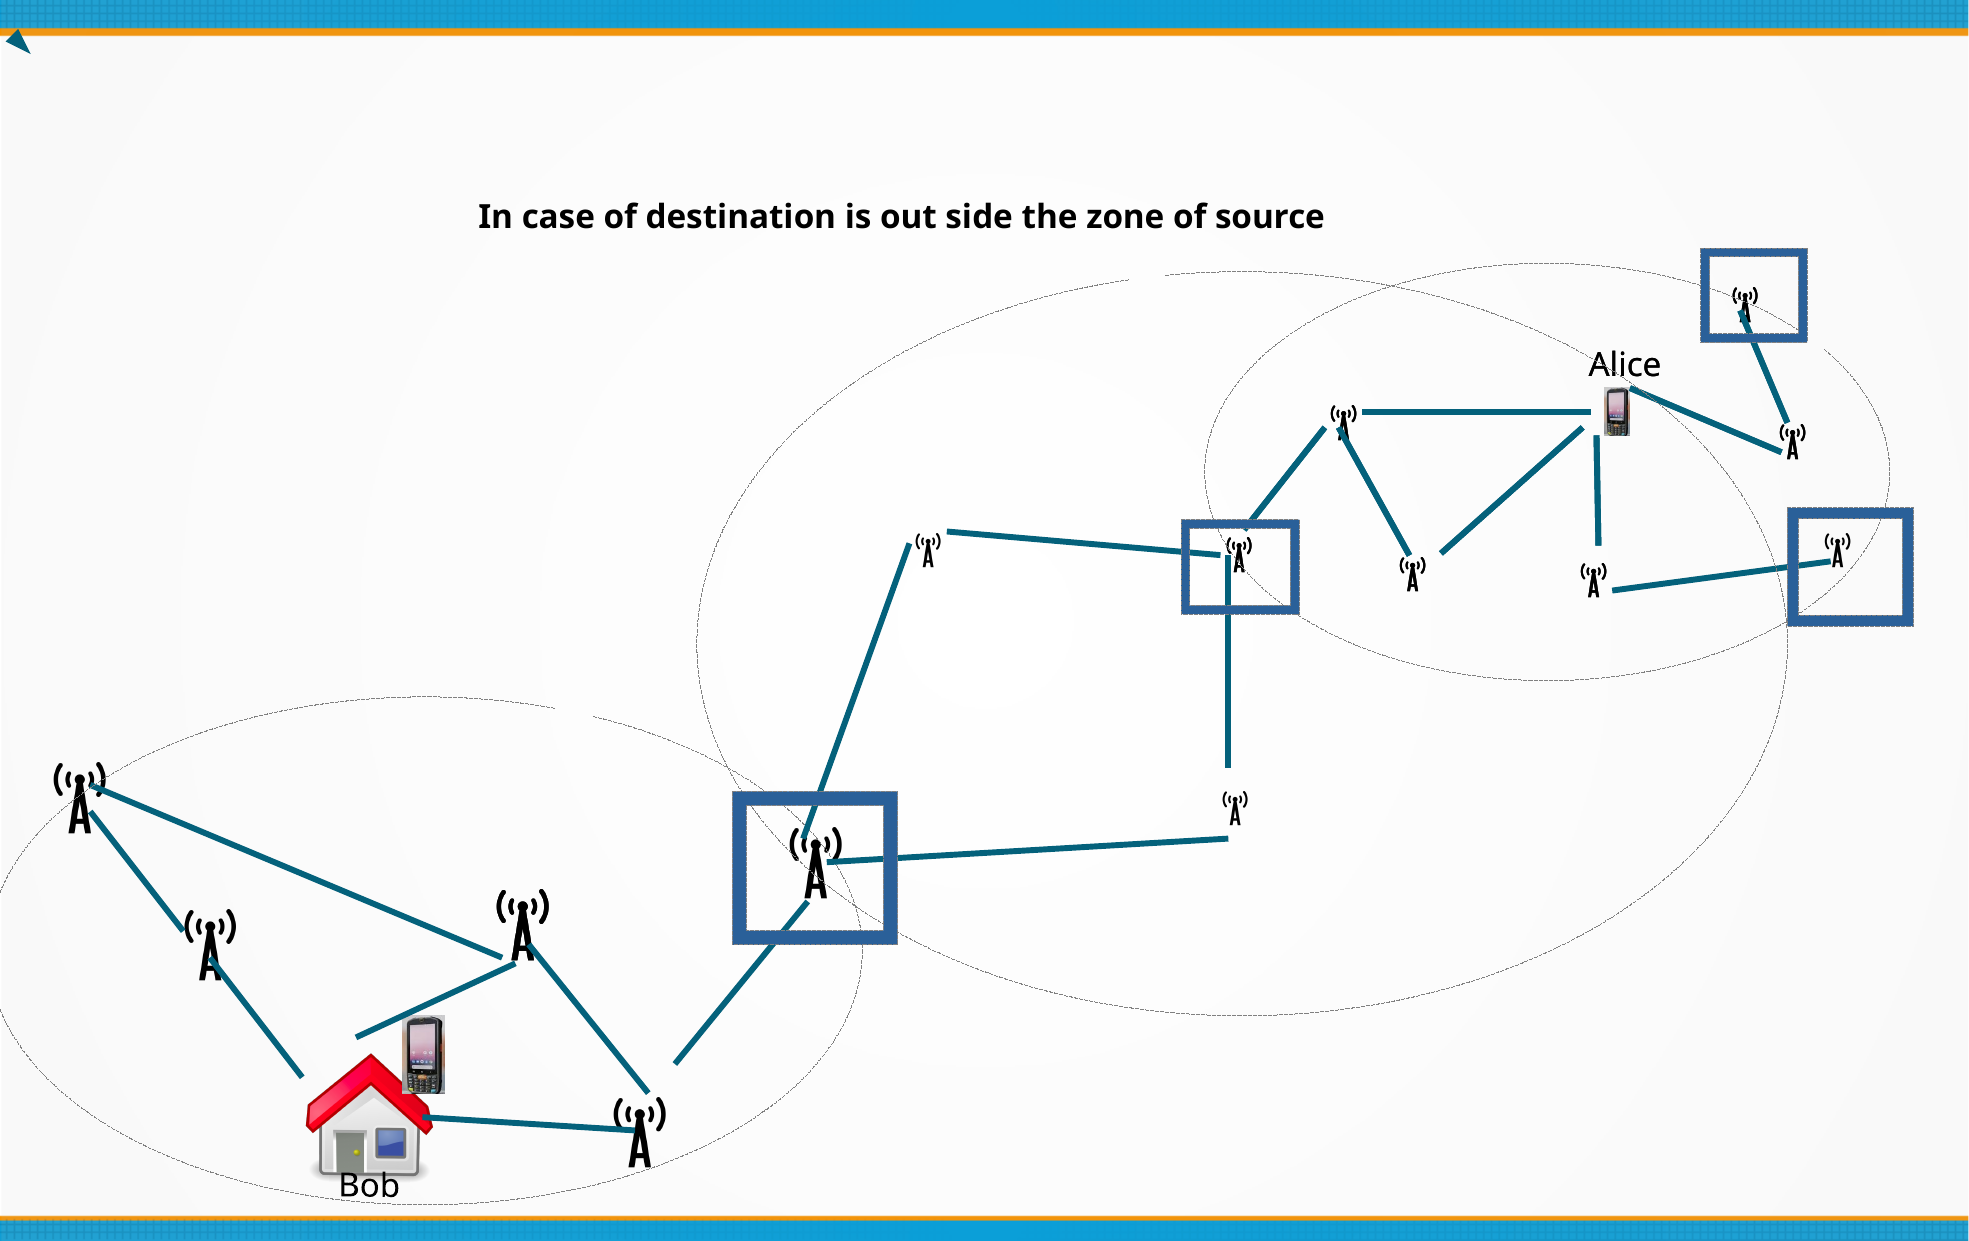

In case of destination is out side the zone of source
Alice
Alice
Bob